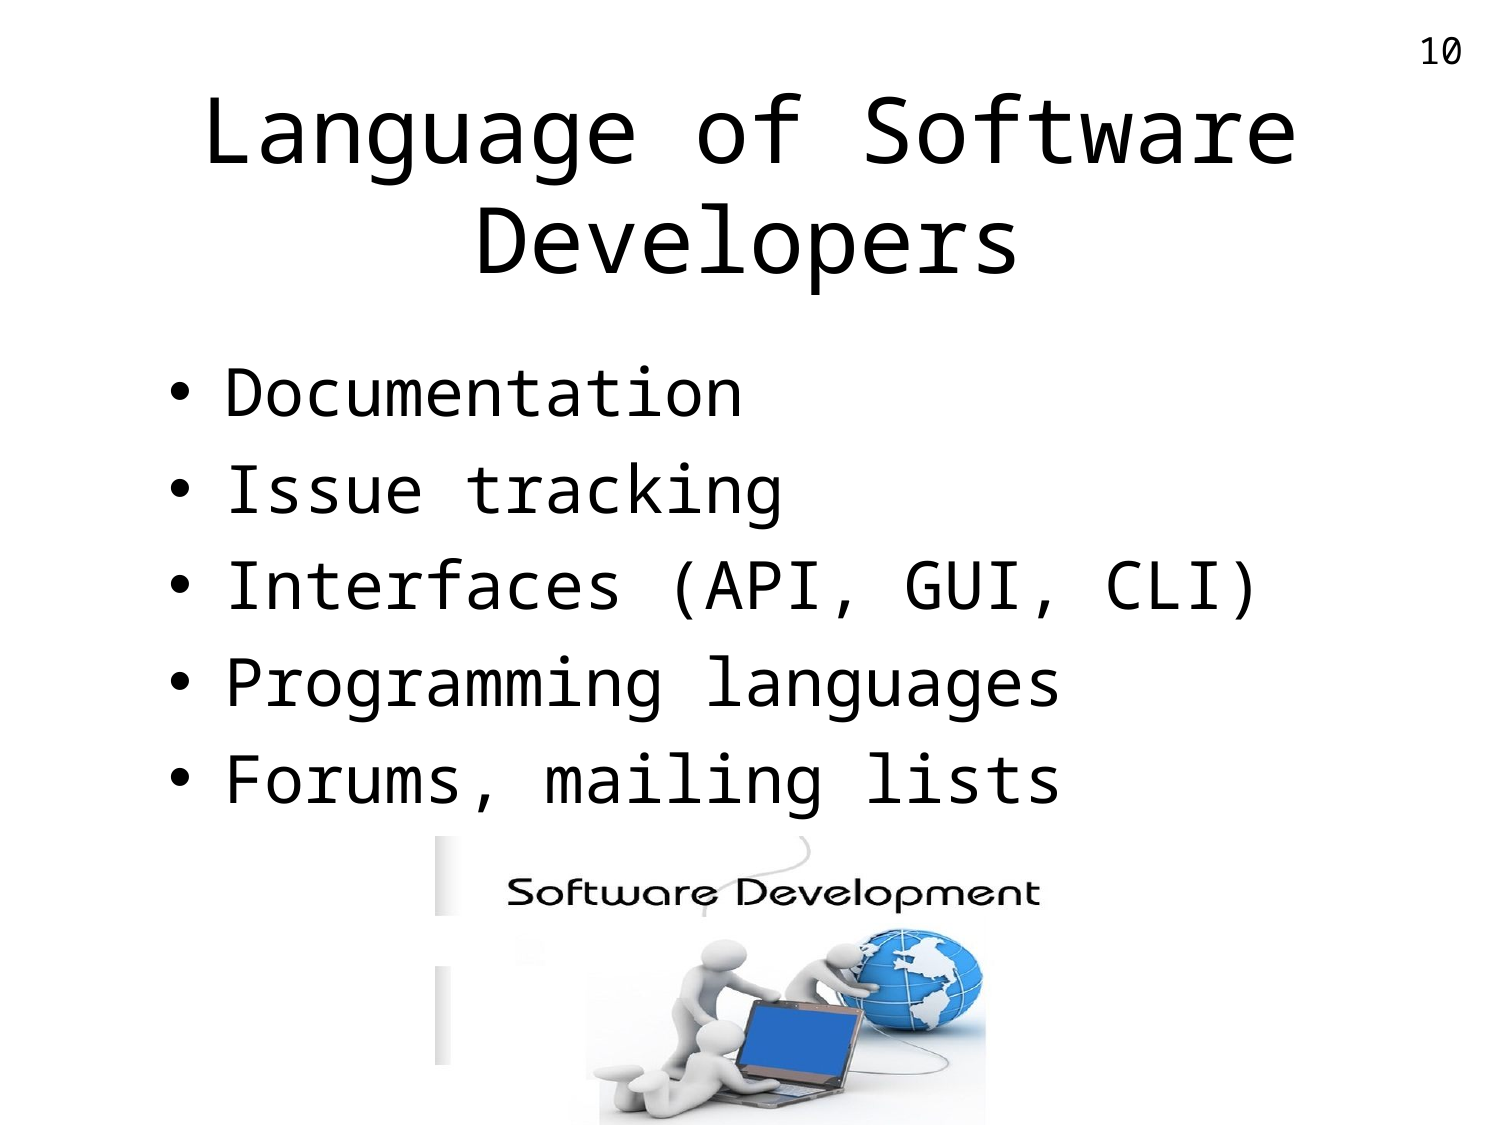

# Language of Software Developers
Documentation
Issue tracking
Interfaces (API, GUI, CLI)
Programming languages
Forums, mailing lists